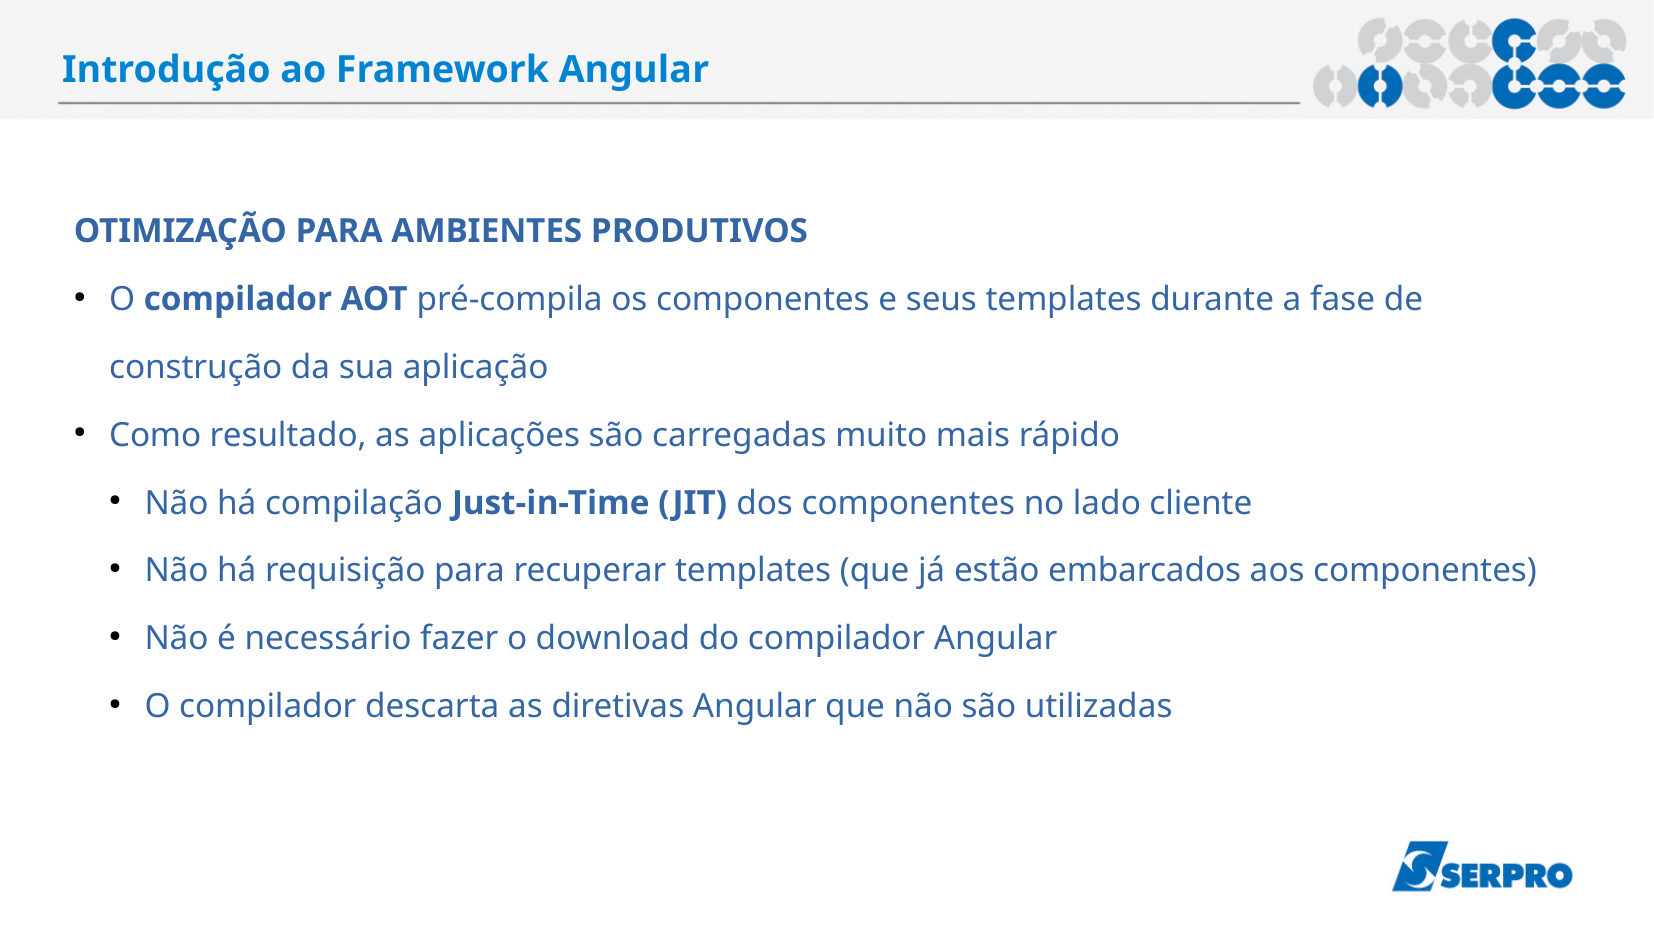

Introdução ao Framework Angular
OTIMIZAÇÃO PARA AMBIENTES PRODUTIVOS
O compilador AOT pré-compila os componentes e seus templates durante a fase de construção da sua aplicação
Como resultado, as aplicações são carregadas muito mais rápido
Não há compilação Just-in-Time (JIT) dos componentes no lado cliente
Não há requisição para recuperar templates (que já estão embarcados aos componentes)
Não é necessário fazer o download do compilador Angular
O compilador descarta as diretivas Angular que não são utilizadas